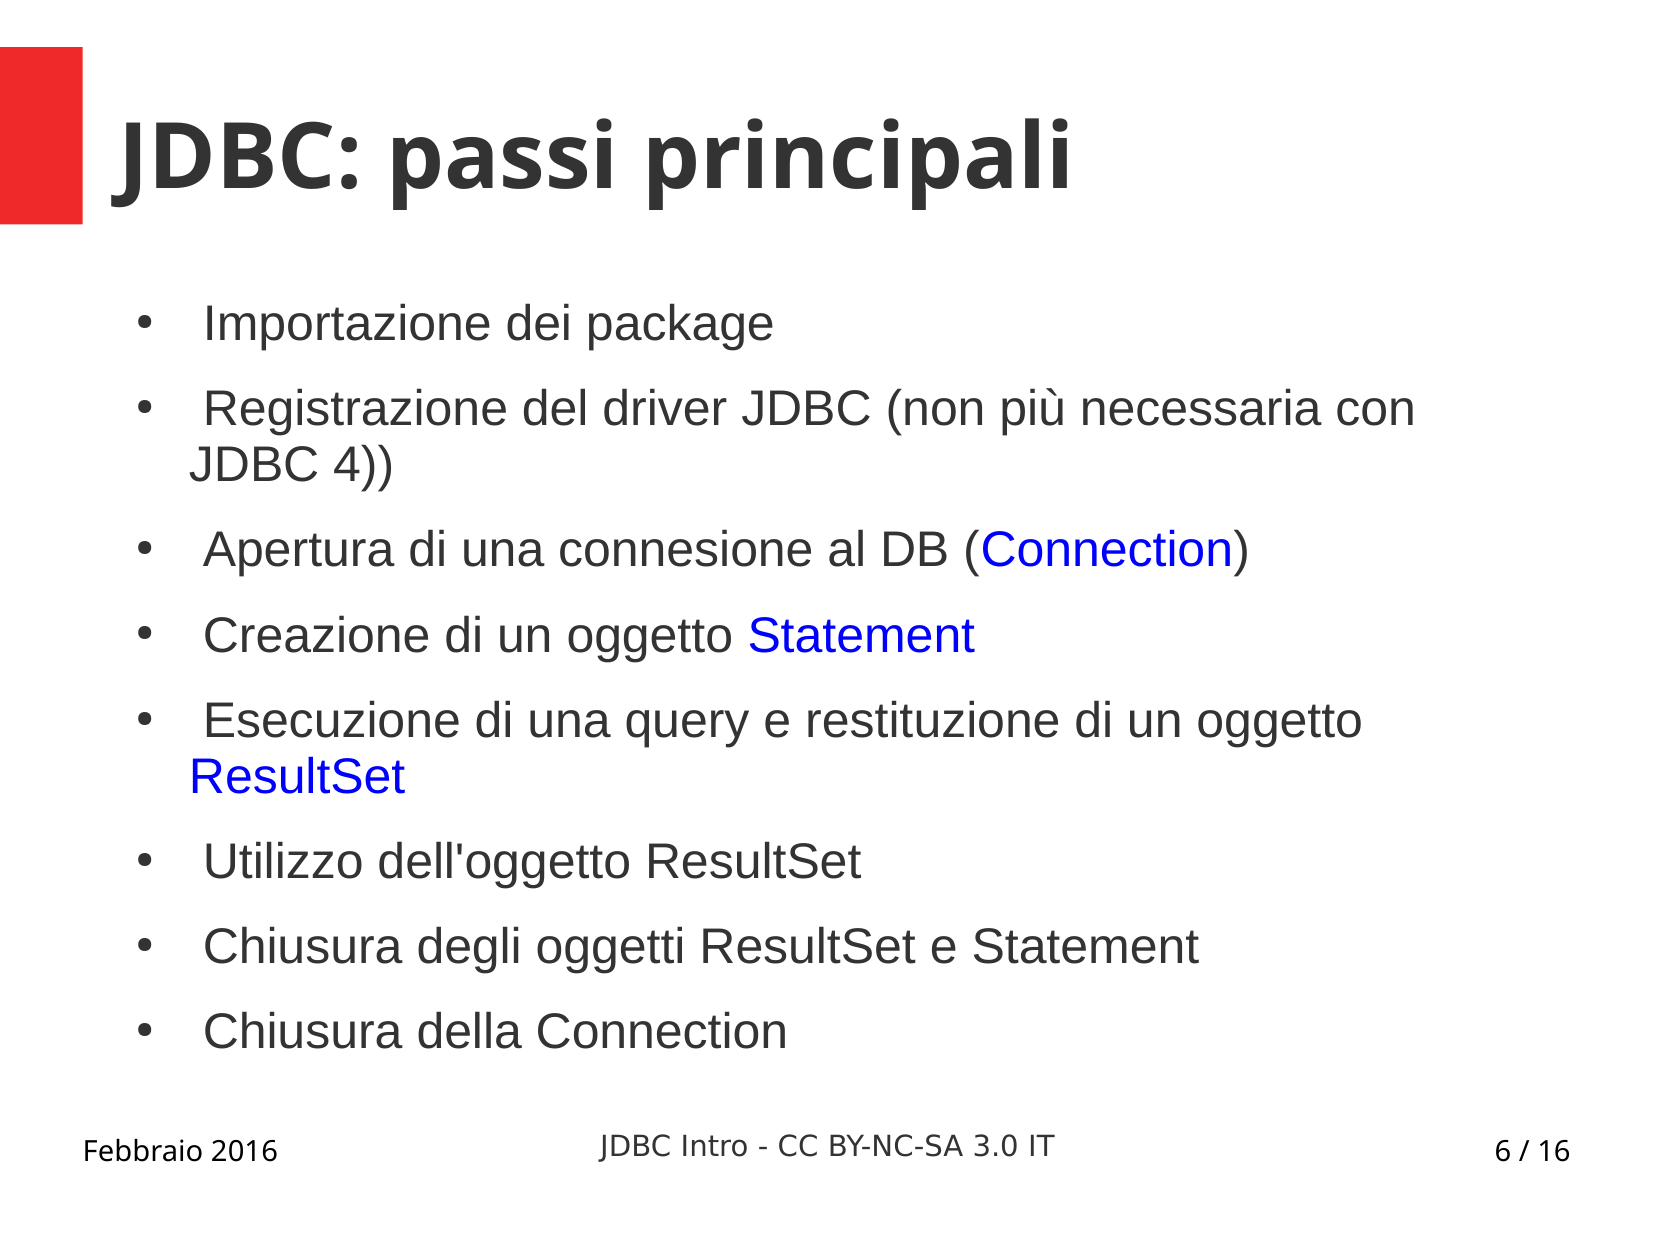

# JDBC: passi principali
 Importazione dei package
 Registrazione del driver JDBC (non più necessaria con JDBC 4))
 Apertura di una connesione al DB (Connection)
 Creazione di un oggetto Statement
 Esecuzione di una query e restituzione di un oggetto ResultSet
 Utilizzo dell'oggetto ResultSet
 Chiusura degli oggetti ResultSet e Statement
 Chiusura della Connection
6